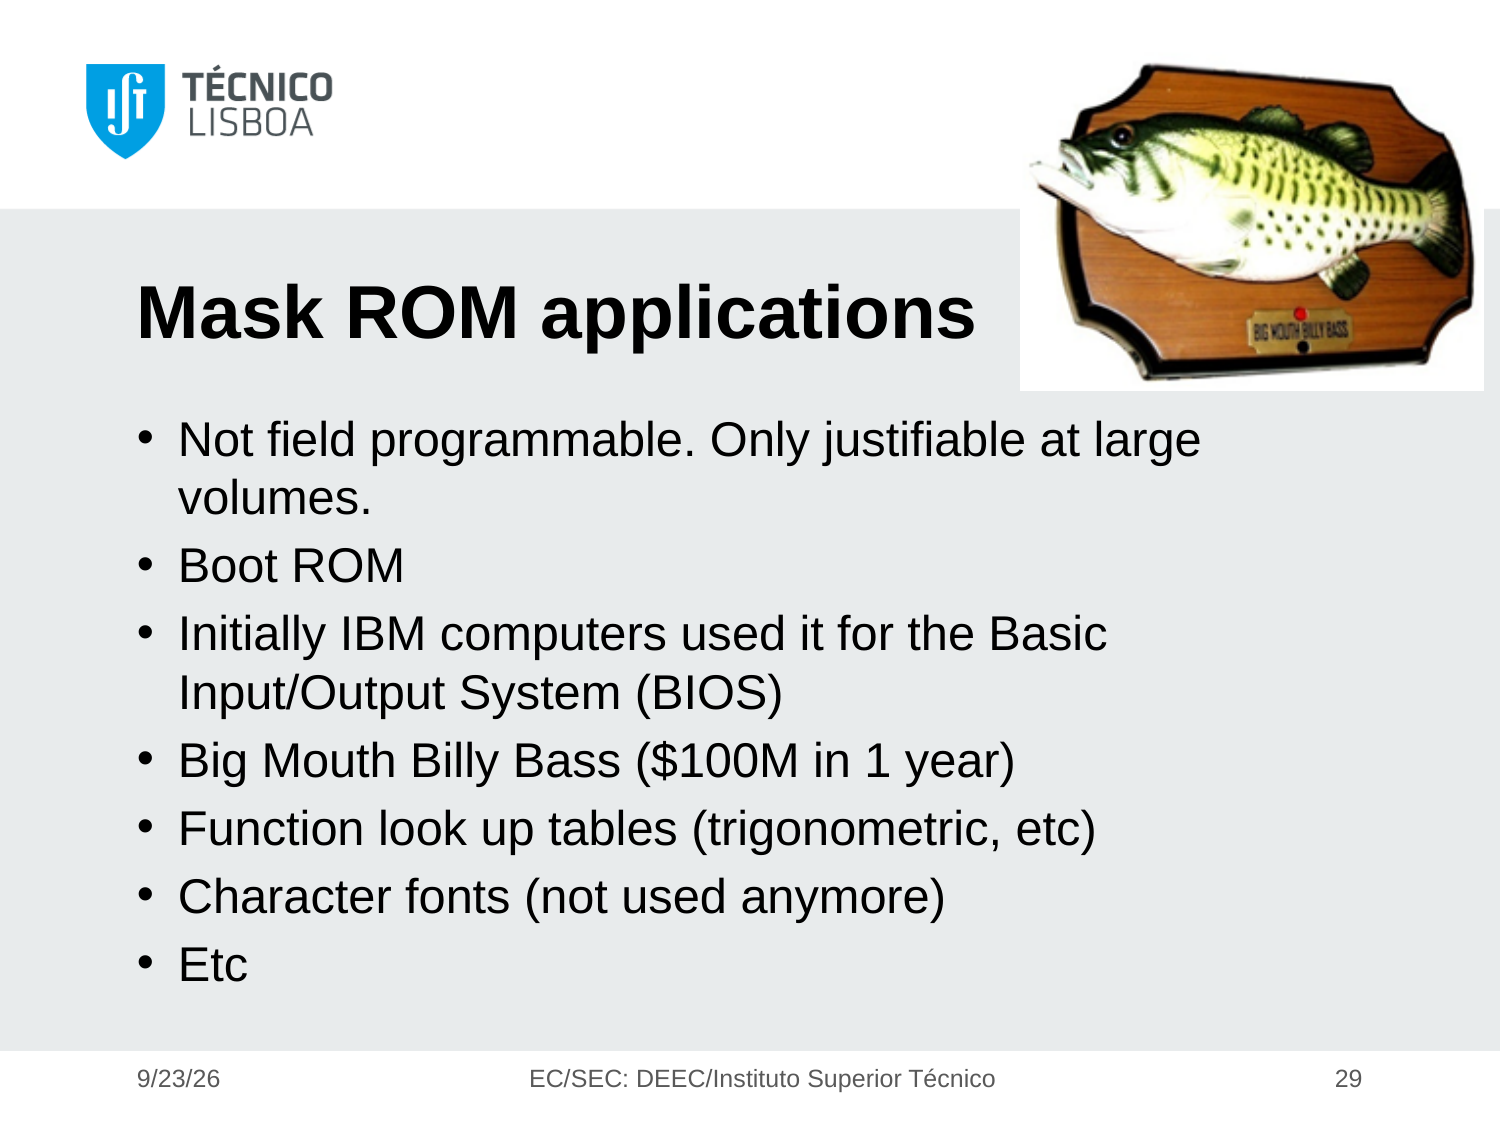

# Mask ROM applications
Not field programmable. Only justifiable at large volumes.
Boot ROM
Initially IBM computers used it for the Basic Input/Output System (BIOS)
Big Mouth Billy Bass ($100M in 1 year)
Function look up tables (trigonometric, etc)
Character fonts (not used anymore)
Etc
EC/SEC: DEEC/Instituto Superior Técnico